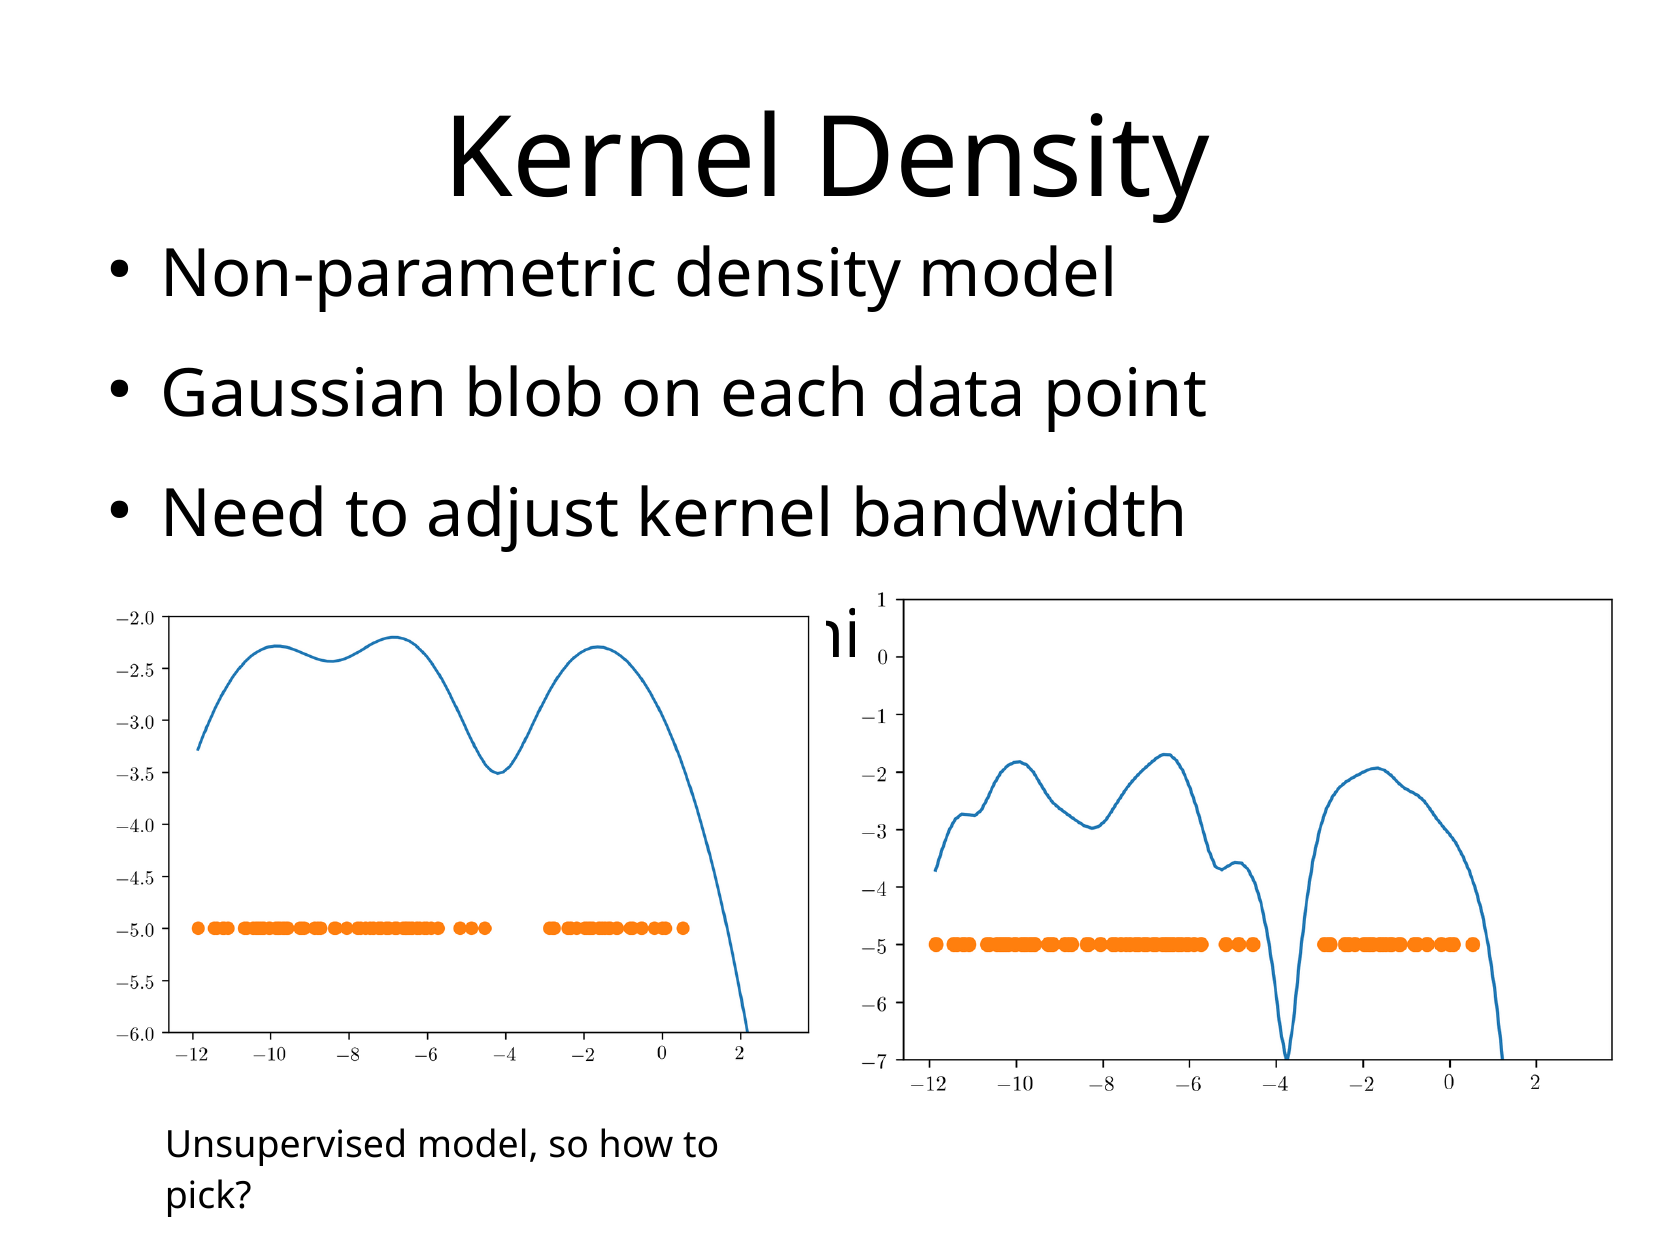

# Kernel Density
Non-parametric density model
Gaussian blob on each data point
Need to adjust kernel bandwidth
Doesn’t work well in high dimensions
Unsupervised model, so how to pick?